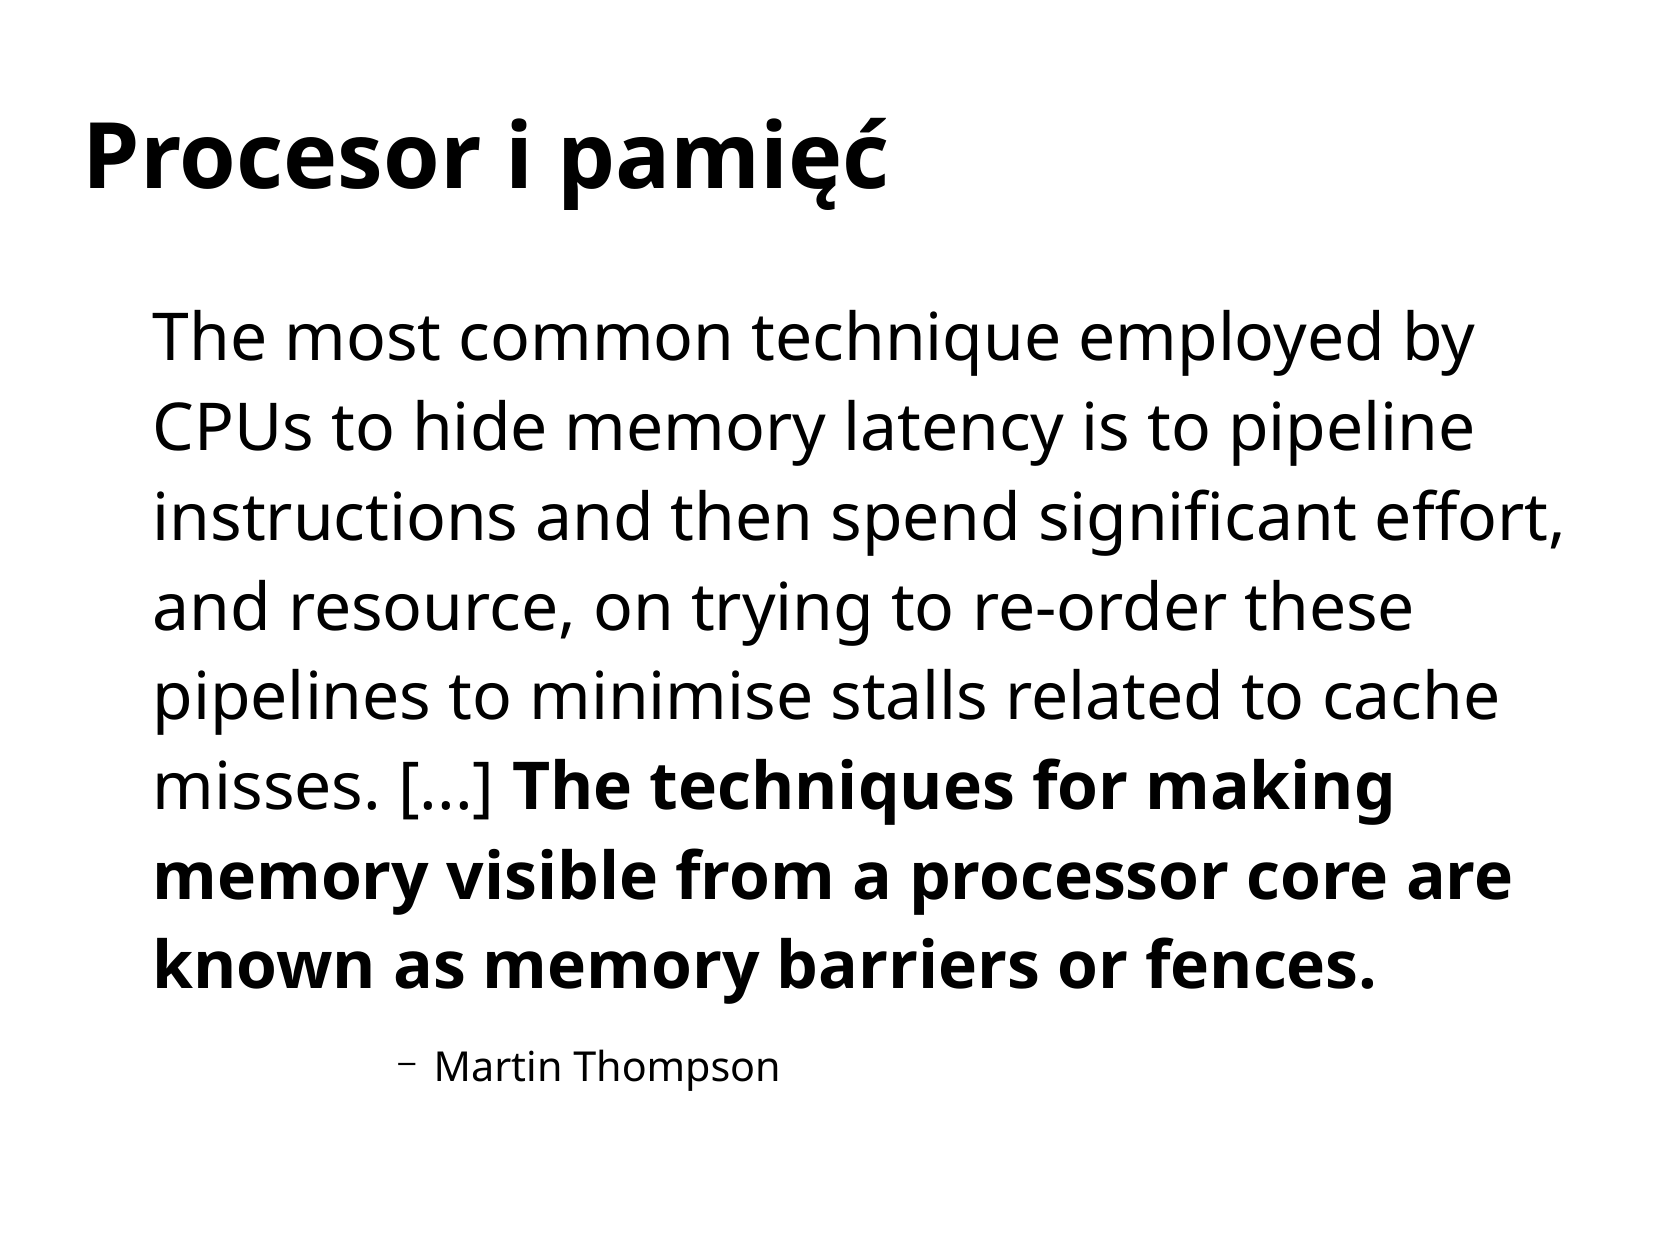

# Procesor i pamięć
The most common technique employed by CPUs to hide memory latency is to pipeline instructions and then spend significant effort, and resource, on trying to re-order these pipelines to minimise stalls related to cache misses. [...] The techniques for making memory visible from a processor core are known as memory barriers or fences.
Martin Thompson